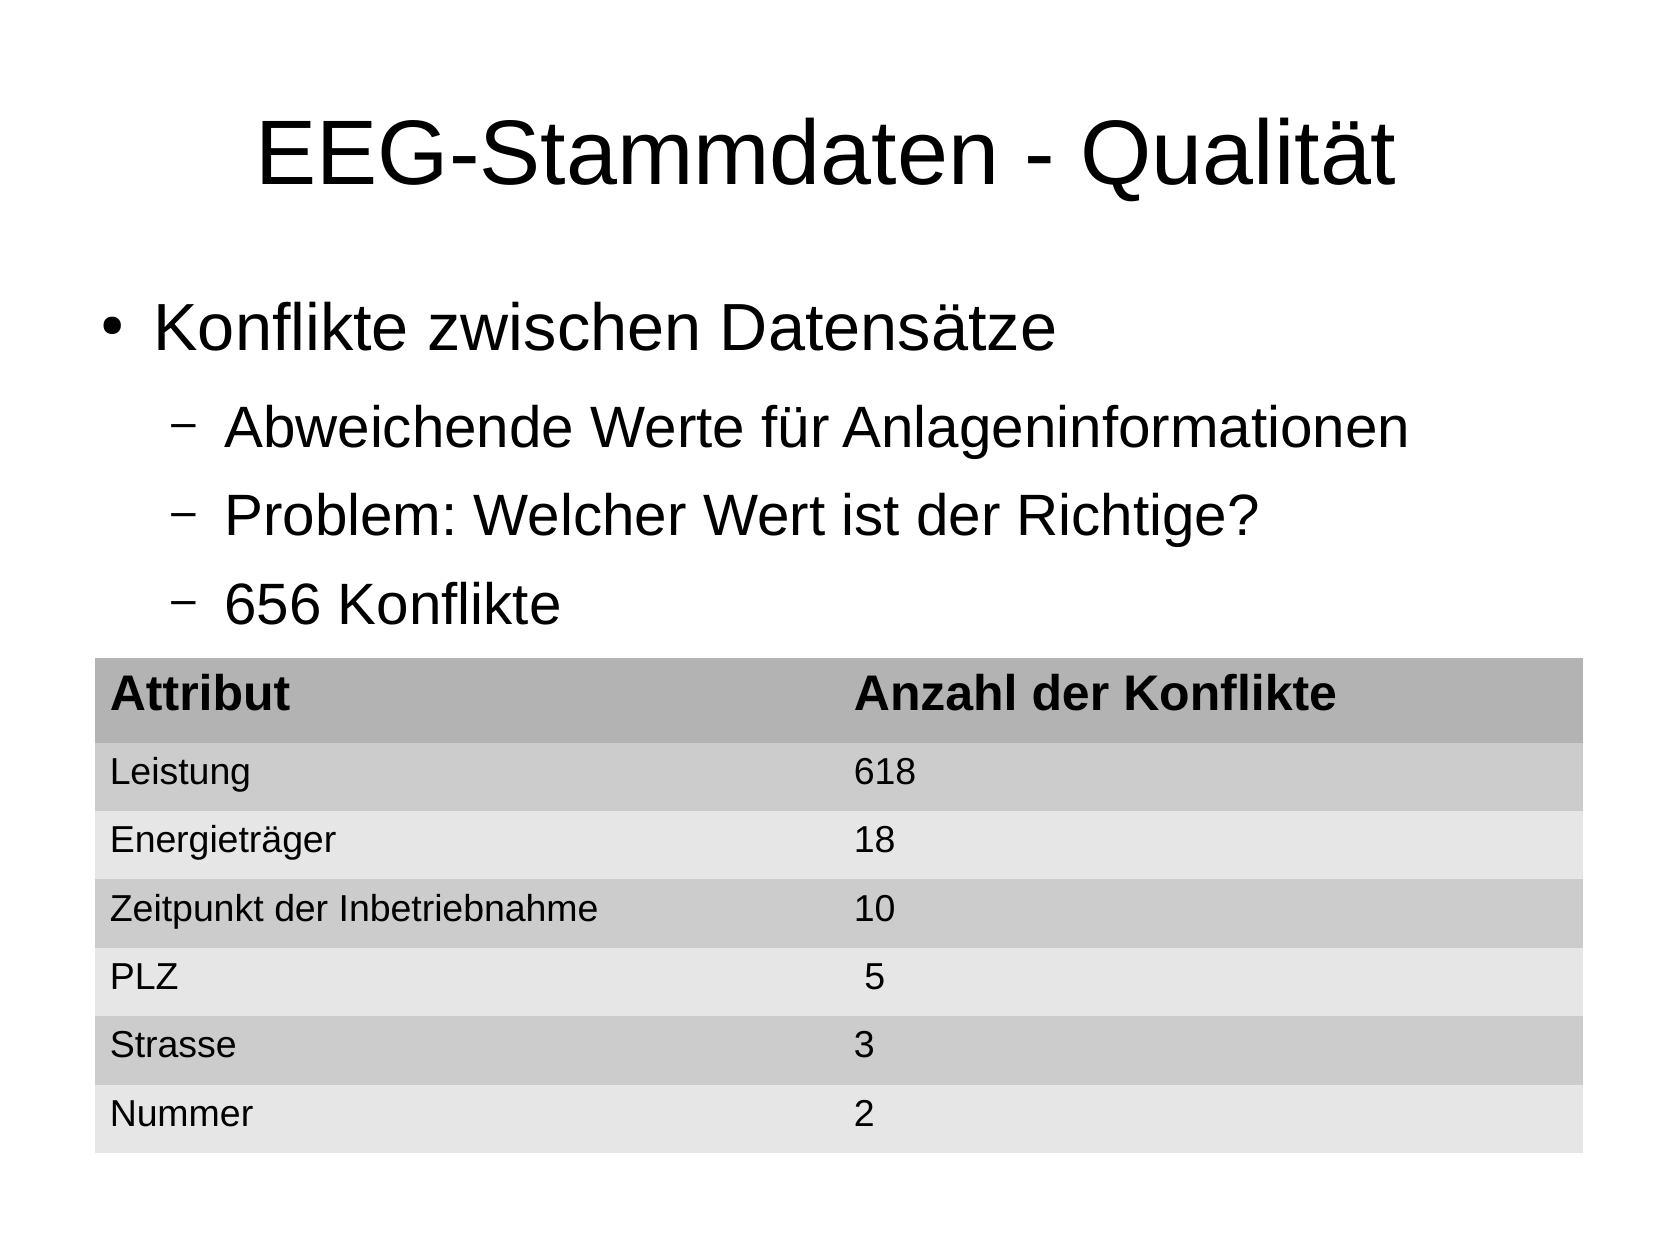

# EEG-Stammdaten - Qualität
Konflikte zwischen Datensätze
Abweichende Werte für Anlageninformationen
Problem: Welcher Wert ist der Richtige?
656 Konflikte
| Attribut | Anzahl der Konflikte |
| --- | --- |
| Leistung | 618 |
| Energieträger | 18 |
| Zeitpunkt der Inbetriebnahme | 10 |
| PLZ | 5 |
| Strasse | 3 |
| Nummer | 2 |